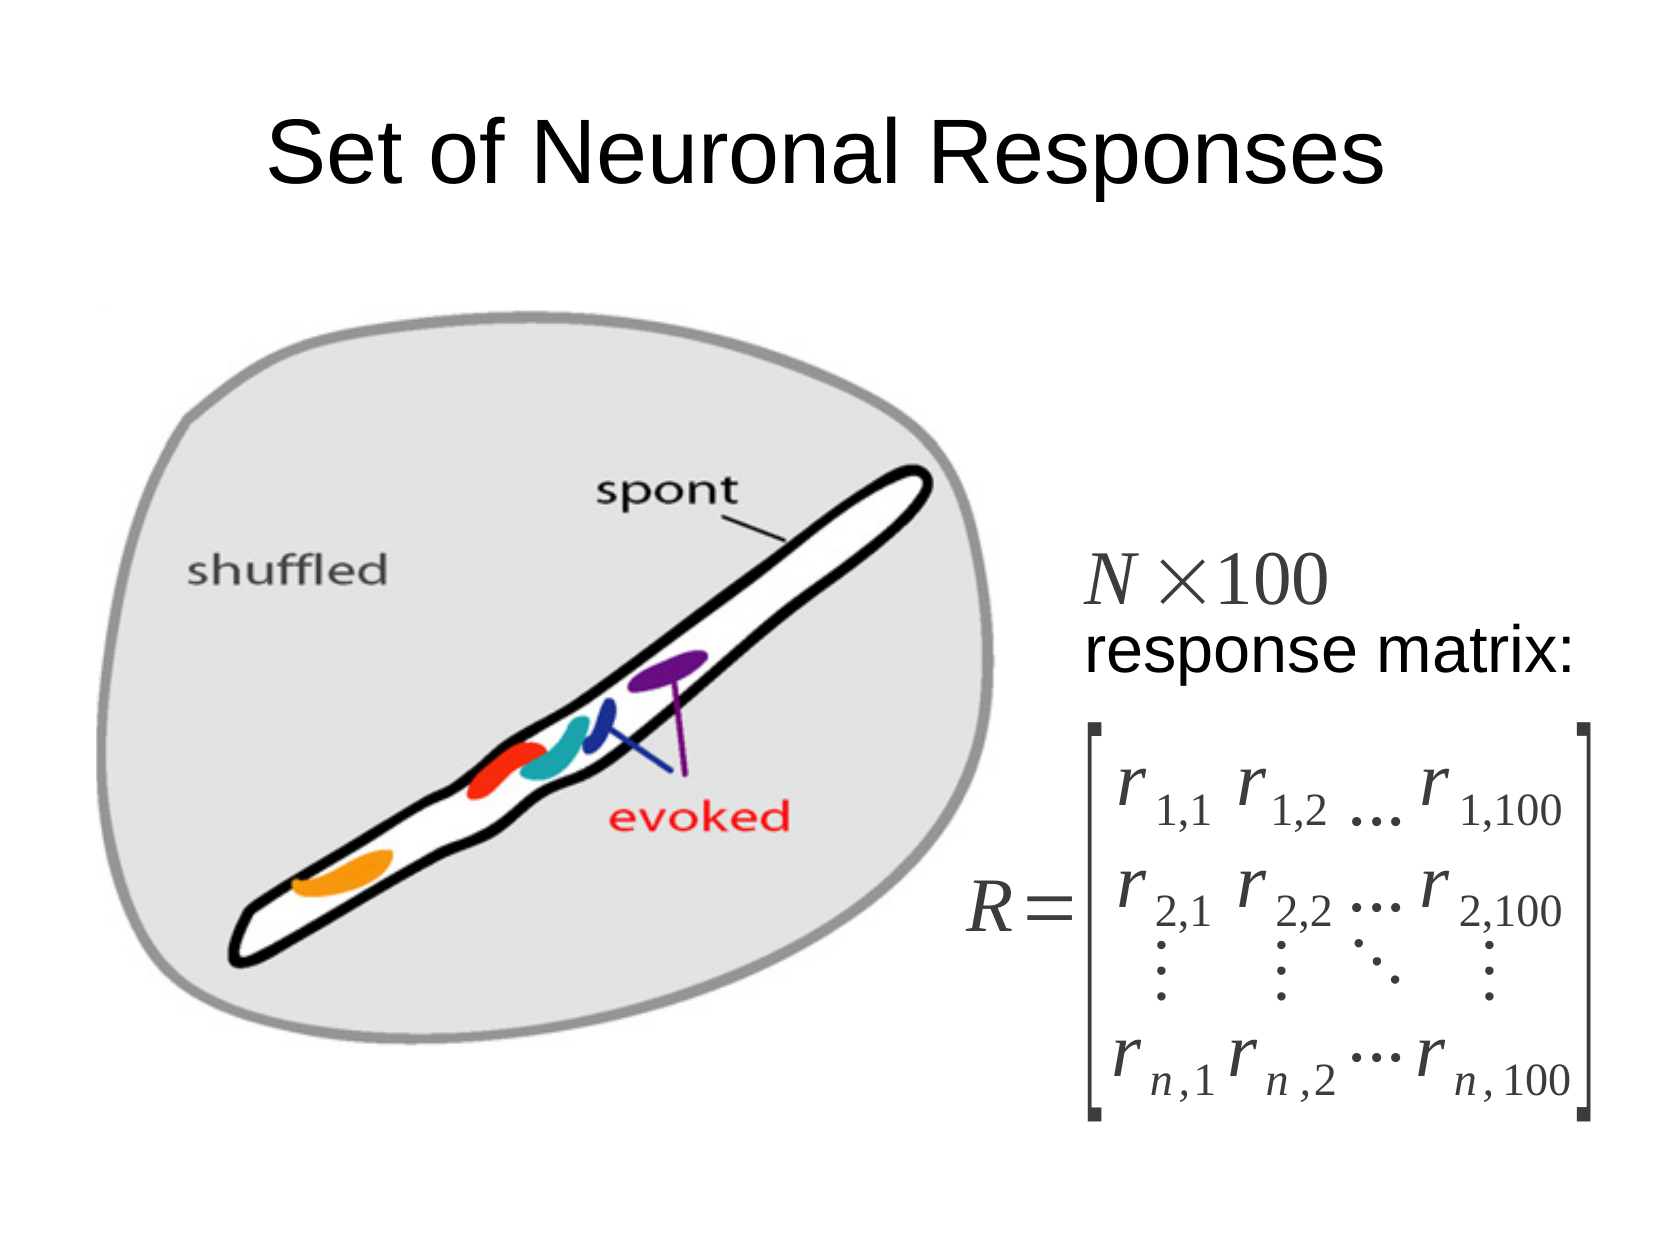

# Set of Neuronal Responses
 response matrix: